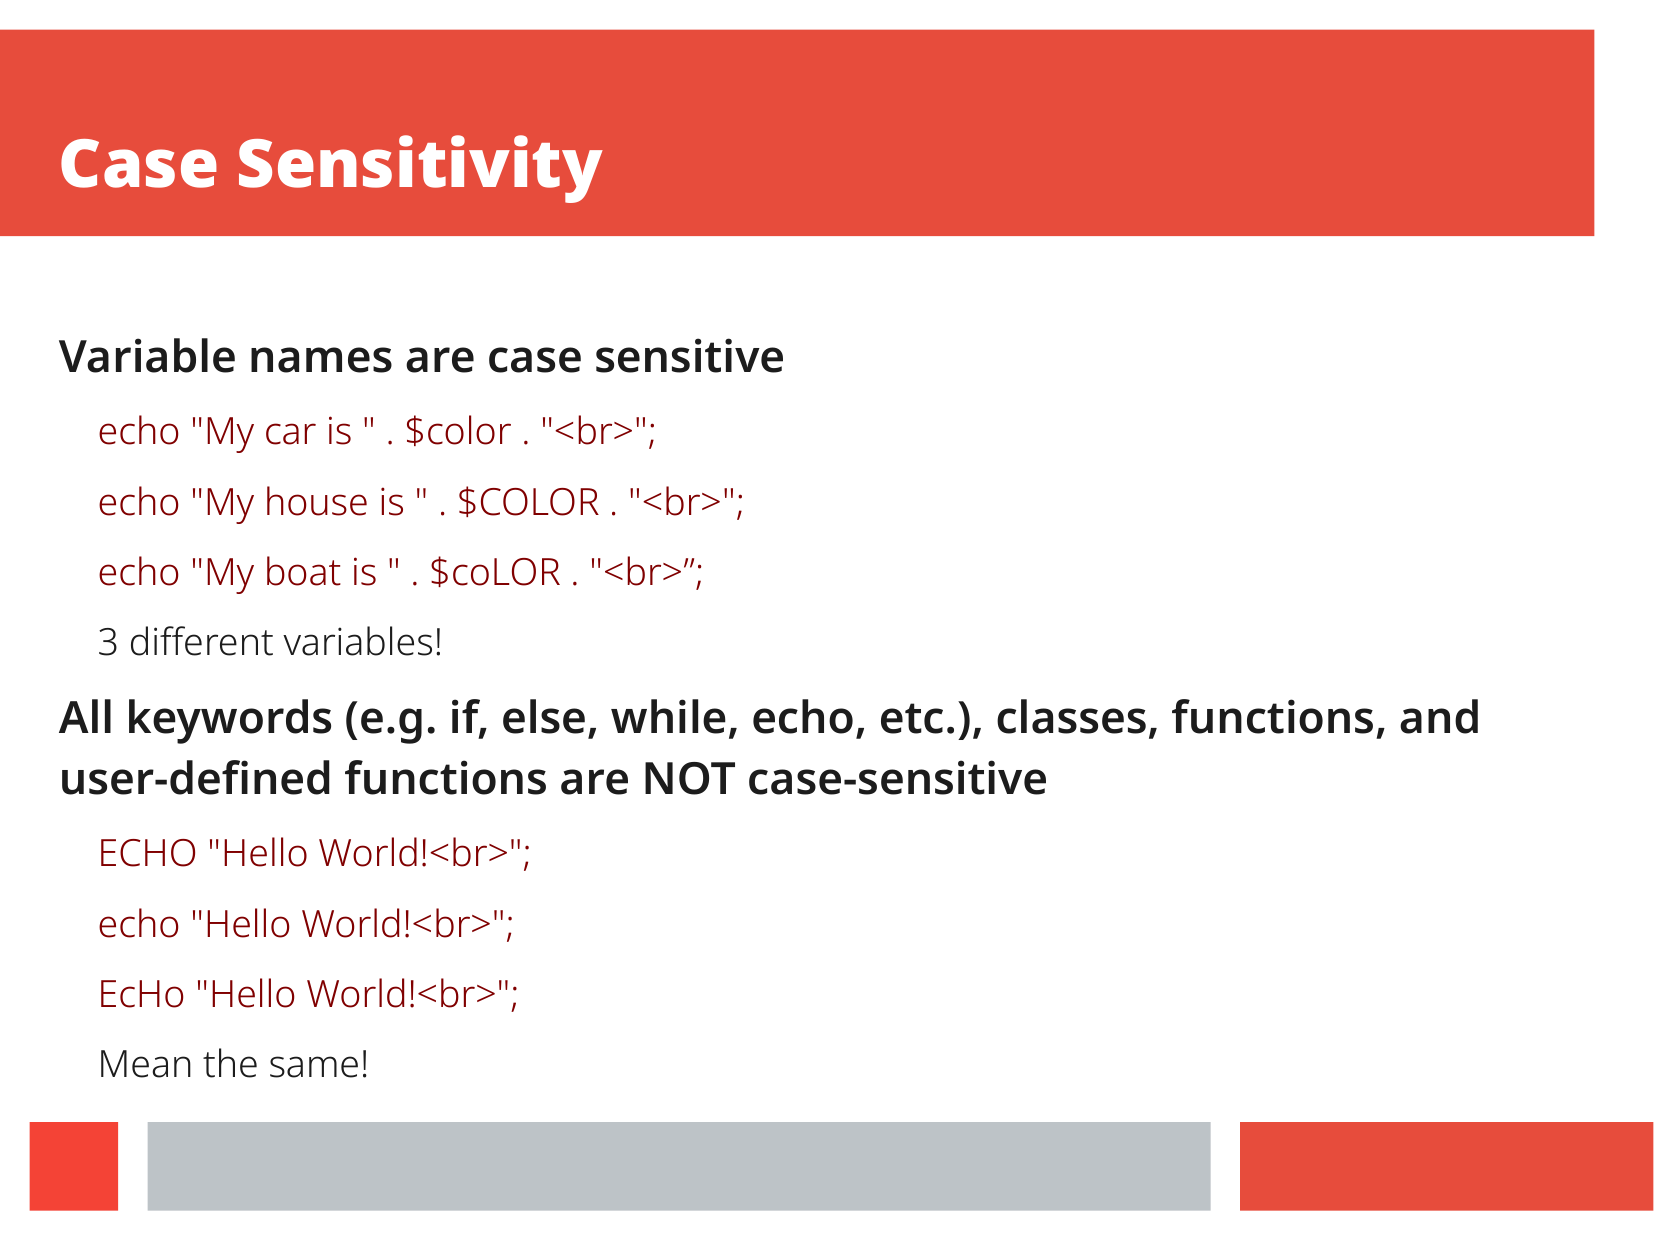

# Case Sensitivity
Variable names are case sensitive
echo "My car is " . $color . "<br>";
echo "My house is " . $COLOR . "<br>";
echo "My boat is " . $coLOR . "<br>”;
3 different variables!
All keywords (e.g. if, else, while, echo, etc.), classes, functions, and user-defined functions are NOT case-sensitive
ECHO "Hello World!<br>";
echo "Hello World!<br>";
EcHo "Hello World!<br>";
Mean the same!